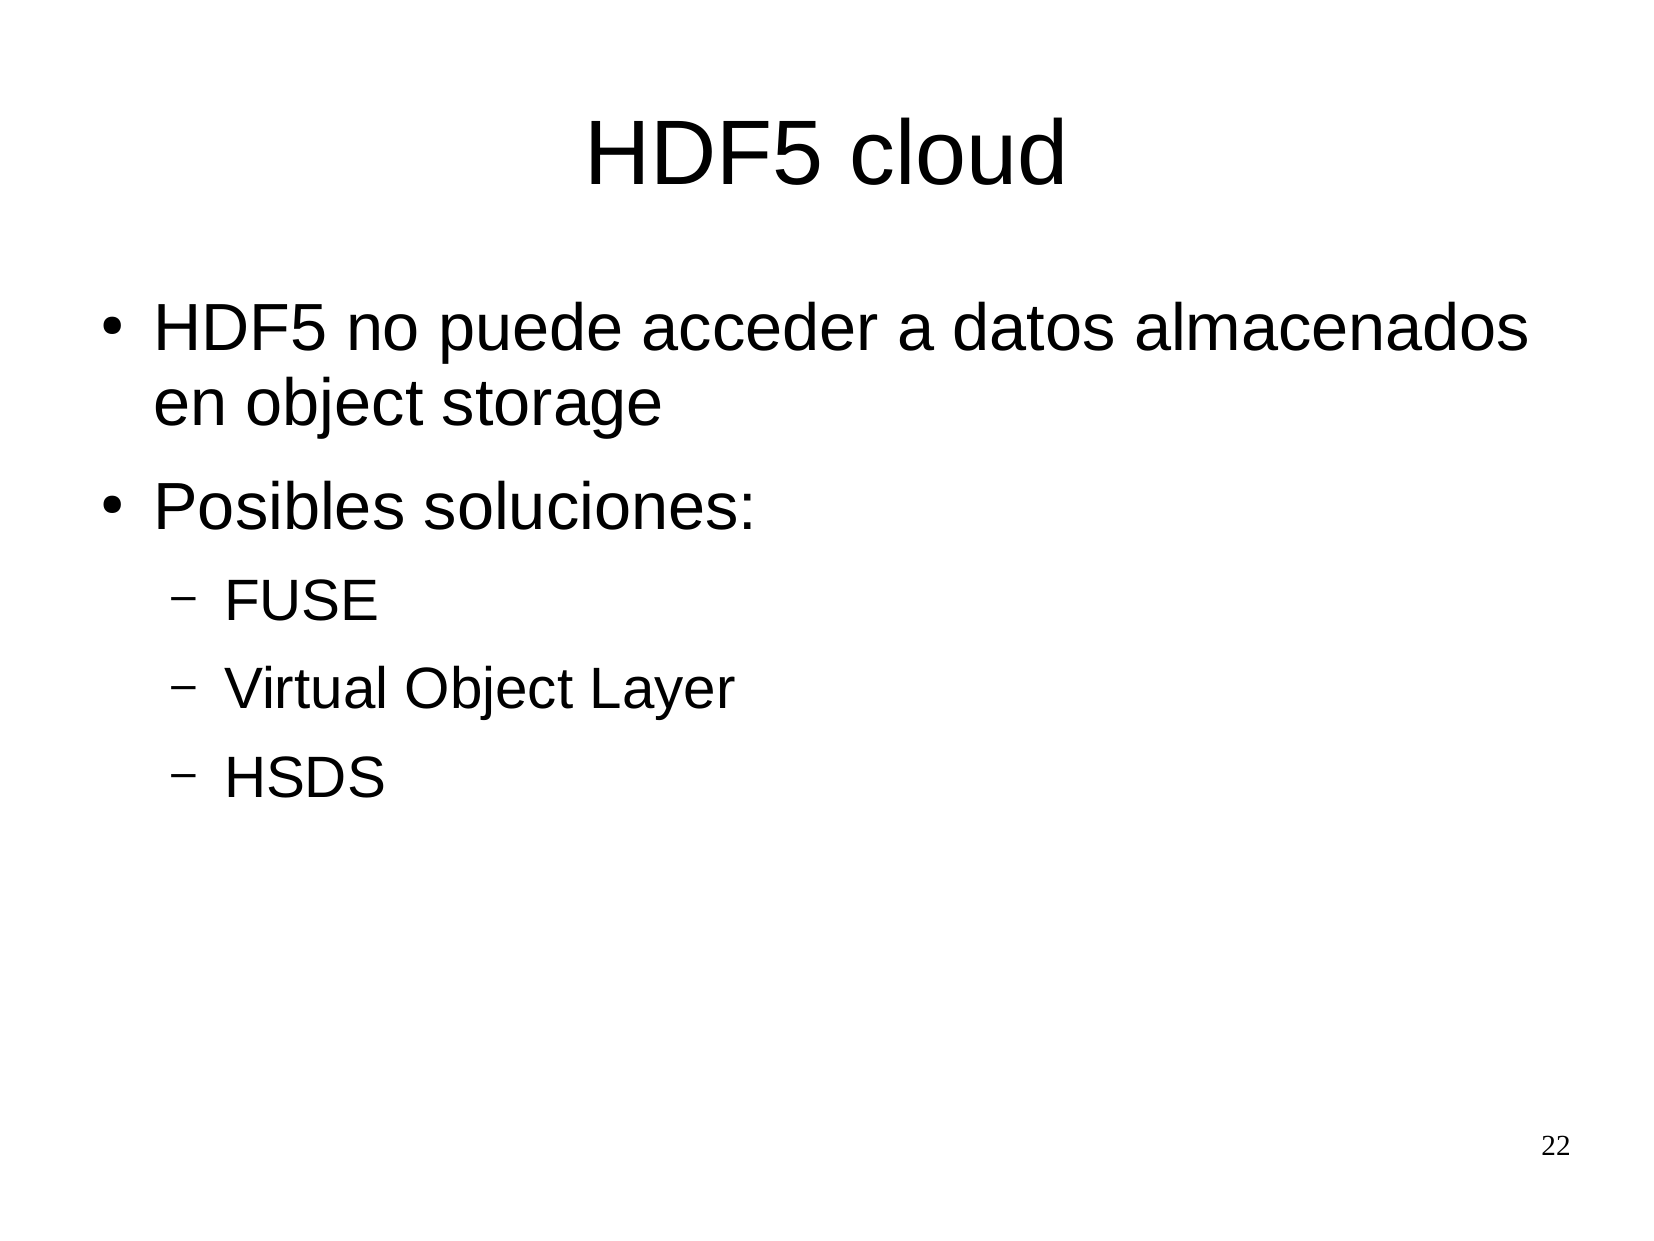

# HDF5 cloud
HDF5 no puede acceder a datos almacenados en object storage
Posibles soluciones:
FUSE
Virtual Object Layer
HSDS
22